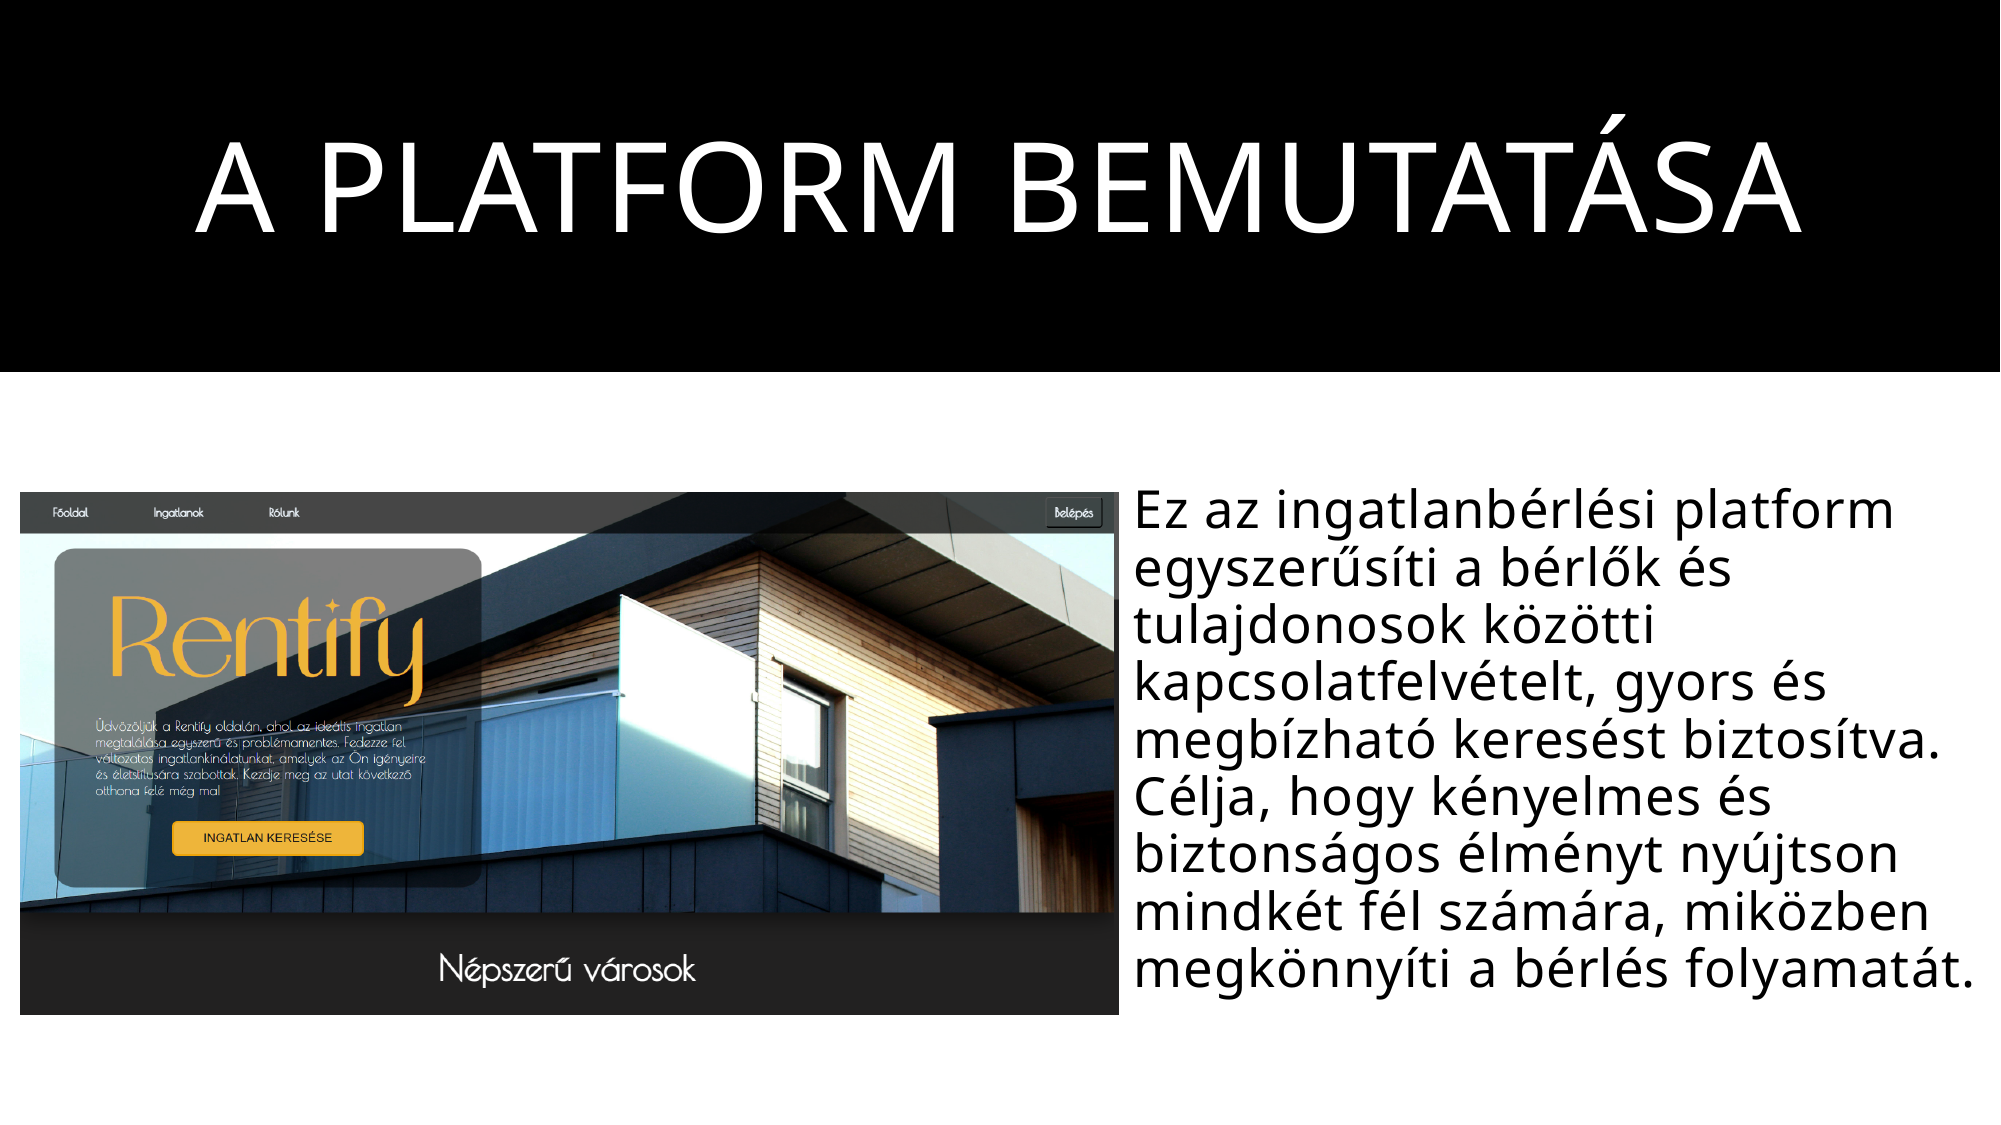

# A Platform Bemutatása
Ez az ingatlanbérlési platform egyszerűsíti a bérlők és tulajdonosok közötti kapcsolatfelvételt, gyors és megbízható keresést biztosítva. Célja, hogy kényelmes és biztonságos élményt nyújtson mindkét fél számára, miközben megkönnyíti a bérlés folyamatát.